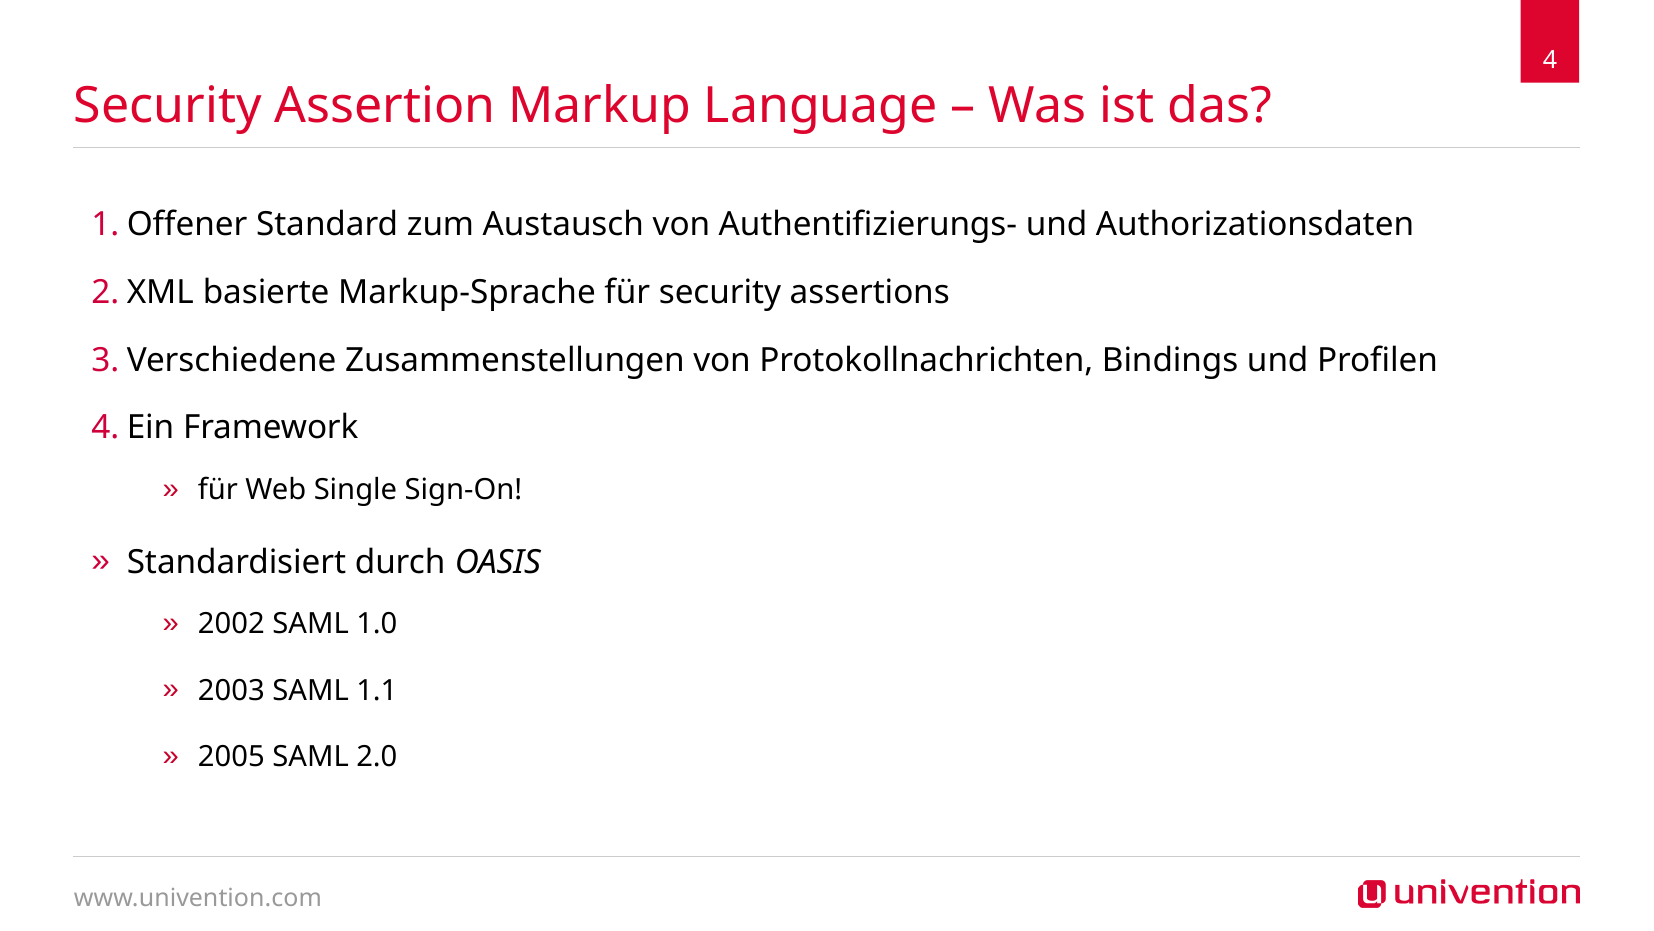

# Security Assertion Markup Language – Was ist das?
Offener Standard zum Austausch von Authentifizierungs- und Authorizationsdaten
XML basierte Markup-Sprache für security assertions
Verschiedene Zusammenstellungen von Protokollnachrichten, Bindings und Profilen
Ein Framework
für Web Single Sign-On!
Standardisiert durch OASIS
2002 SAML 1.0
2003 SAML 1.1
2005 SAML 2.0